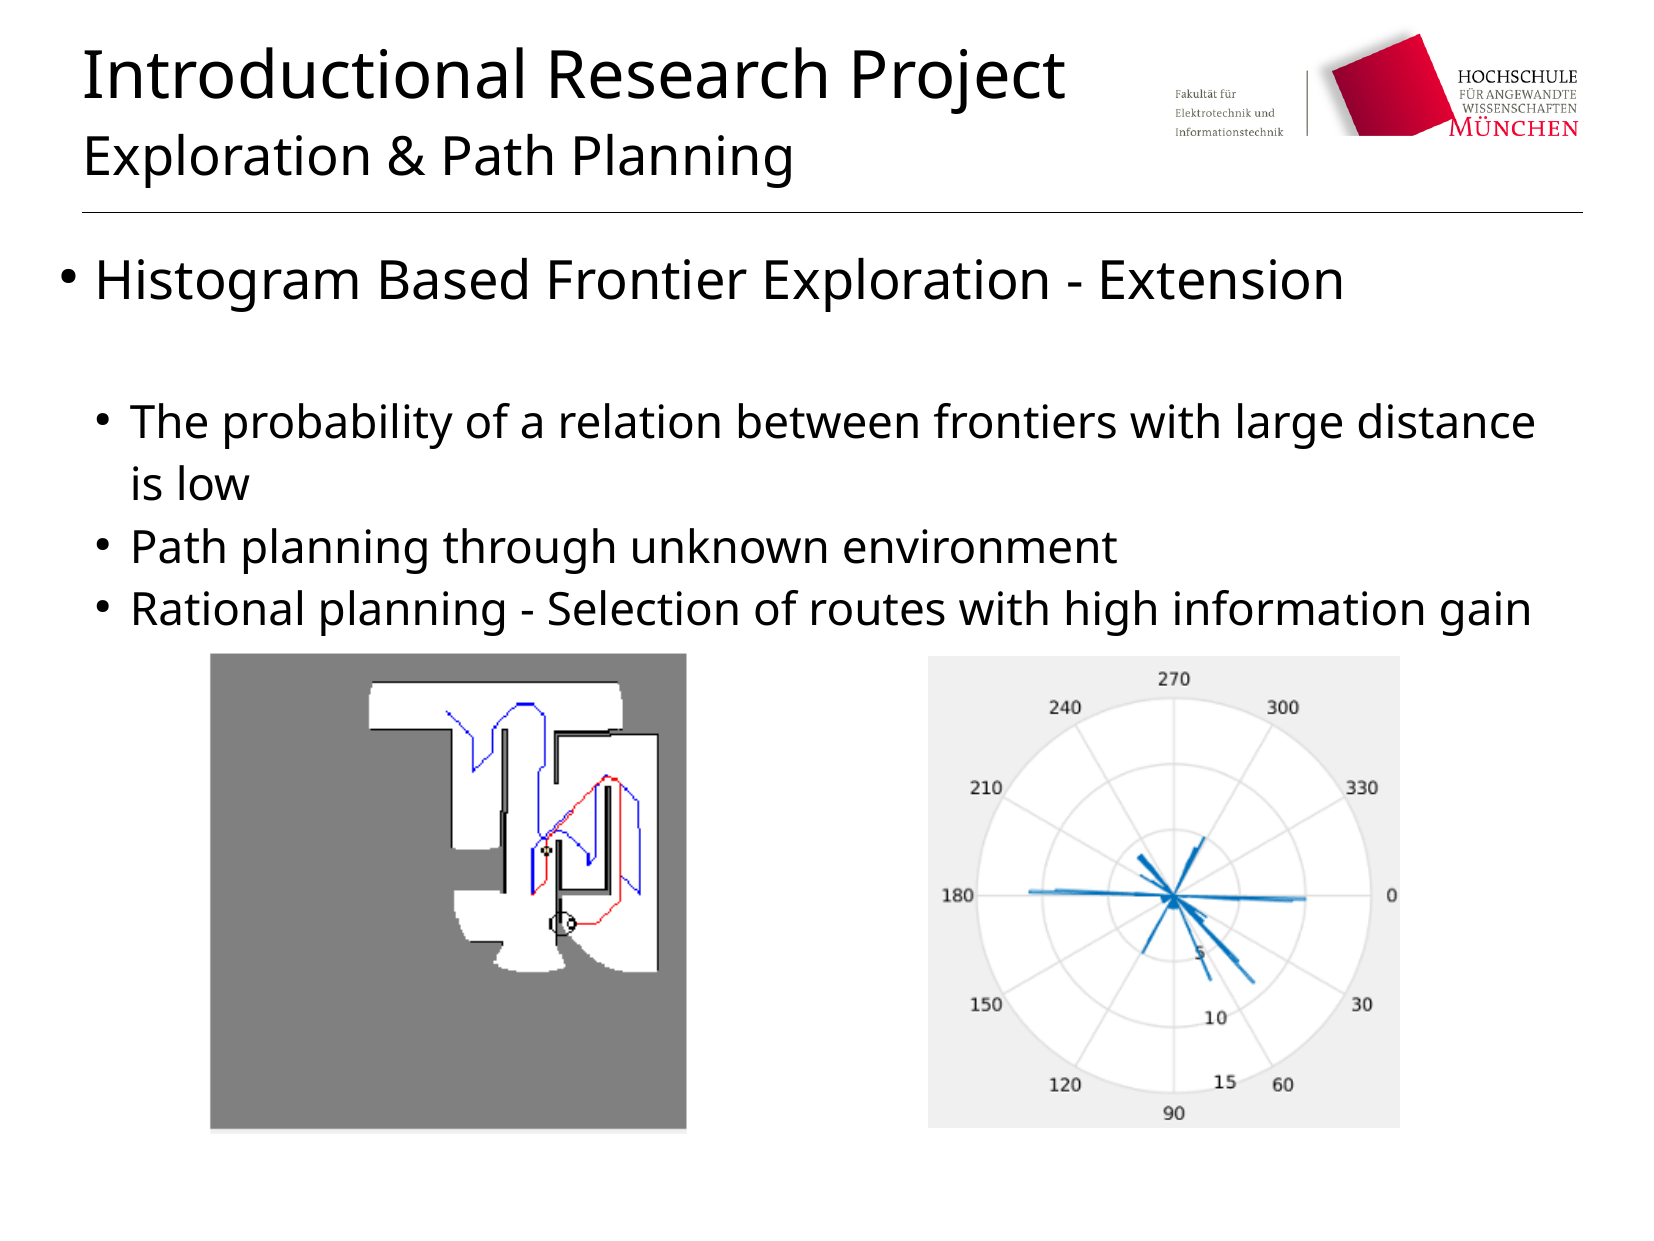

# Introductional Research Project Exploration & Path Planning
Histogram Based Frontier Exploration - Extension
The probability of a relation between frontiers with large distance is low
Path planning through unknown environment
Rational planning - Selection of routes with high information gain